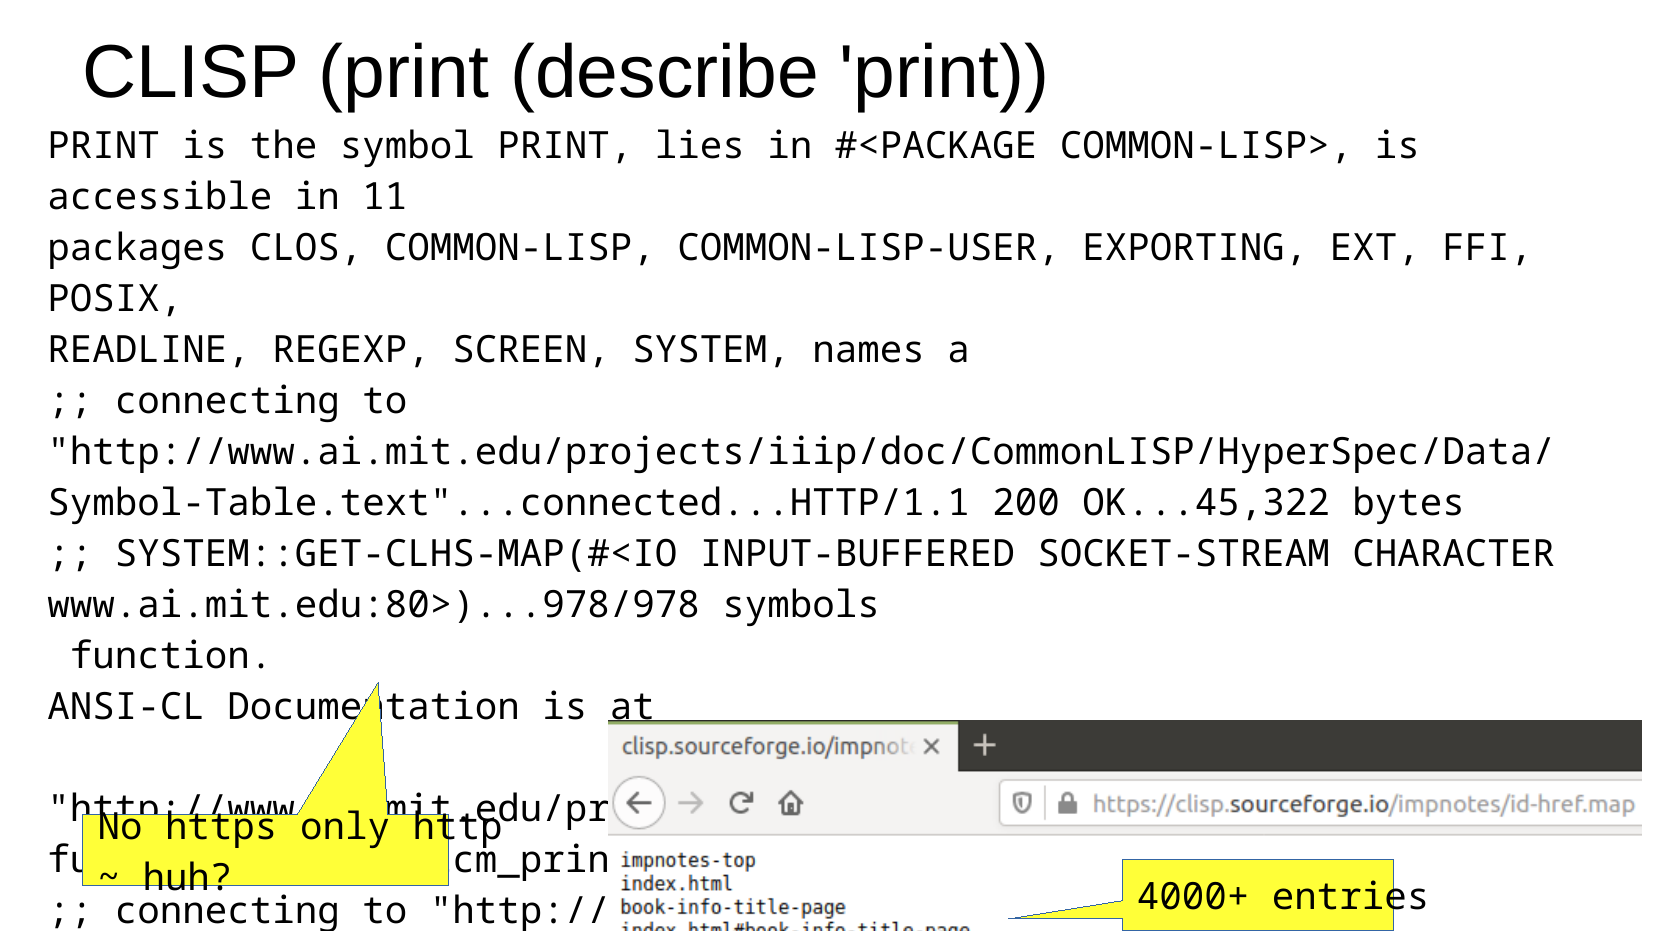

# CLISP (print (describe 'print))
PRINT is the symbol PRINT, lies in #<PACKAGE COMMON-LISP>, is accessible in 11
packages CLOS, COMMON-LISP, COMMON-LISP-USER, EXPORTING, EXT, FFI, POSIX,
READLINE, REGEXP, SCREEN, SYSTEM, names a
;; connecting to "http://www.ai.mit.edu/projects/iiip/doc/CommonLISP/HyperSpec/Data/Symbol-Table.text"...connected...HTTP/1.1 200 OK...45,322 bytes
;; SYSTEM::GET-CLHS-MAP(#<IO INPUT-BUFFERED SOCKET-STREAM CHARACTER www.ai.mit.edu:80>)...978/978 symbols
 function.
ANSI-CL Documentation is at
"http://www.ai.mit.edu/projects/iiip/doc/CommonLISP/HyperSpec/Body/fun_writecm_p_rintcm_princ.html"
;; connecting to "http://clisp.org/impnotes/id-href.map"...connected...HTTP/1.1 301 Moved Permanently --> "https://clisp.sourceforge.io/impnotes/id-href.map"
*** - OPEN-HTTP("https://clisp.sourceforge.io/impnotes/id-href.map"): HTTPS
 protocol is not supported yet
ian@ian:~/lisp$
No https only http
~ huh?
4000+ entries